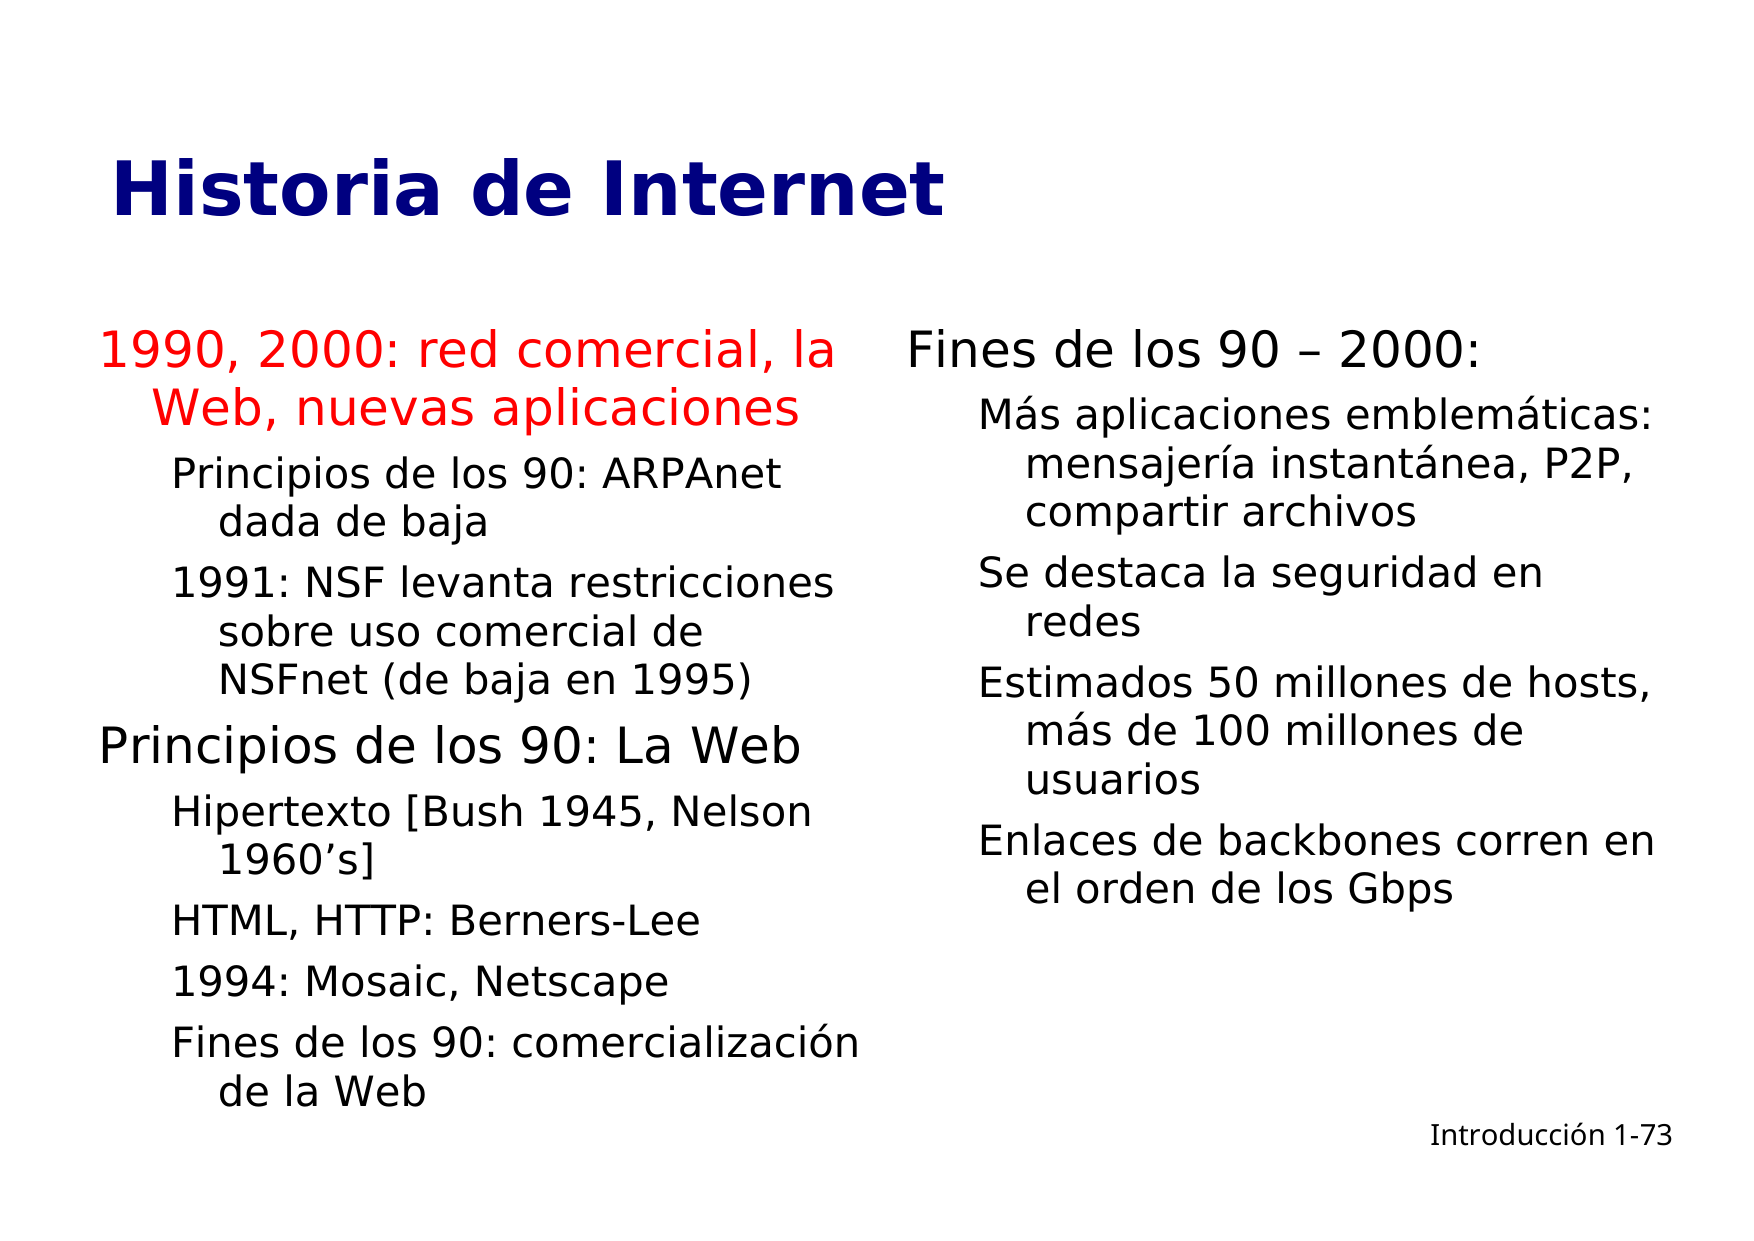

# Historia de Internet
1990, 2000: red comercial, la Web, nuevas aplicaciones
Principios de los 90: ARPAnet dada de baja
1991: NSF levanta restricciones sobre uso comercial de NSFnet (de baja en 1995)
Principios de los 90: La Web
Hipertexto [Bush 1945, Nelson 1960’s]
HTML, HTTP: Berners-Lee
1994: Mosaic, Netscape
Fines de los 90: comercialización de la Web
Fines de los 90 – 2000:
Más aplicaciones emblemáticas: mensajería instantánea, P2P, compartir archivos
Se destaca la seguridad en redes
Estimados 50 millones de hosts, más de 100 millones de usuarios
Enlaces de backbones corren en el orden de los Gbps